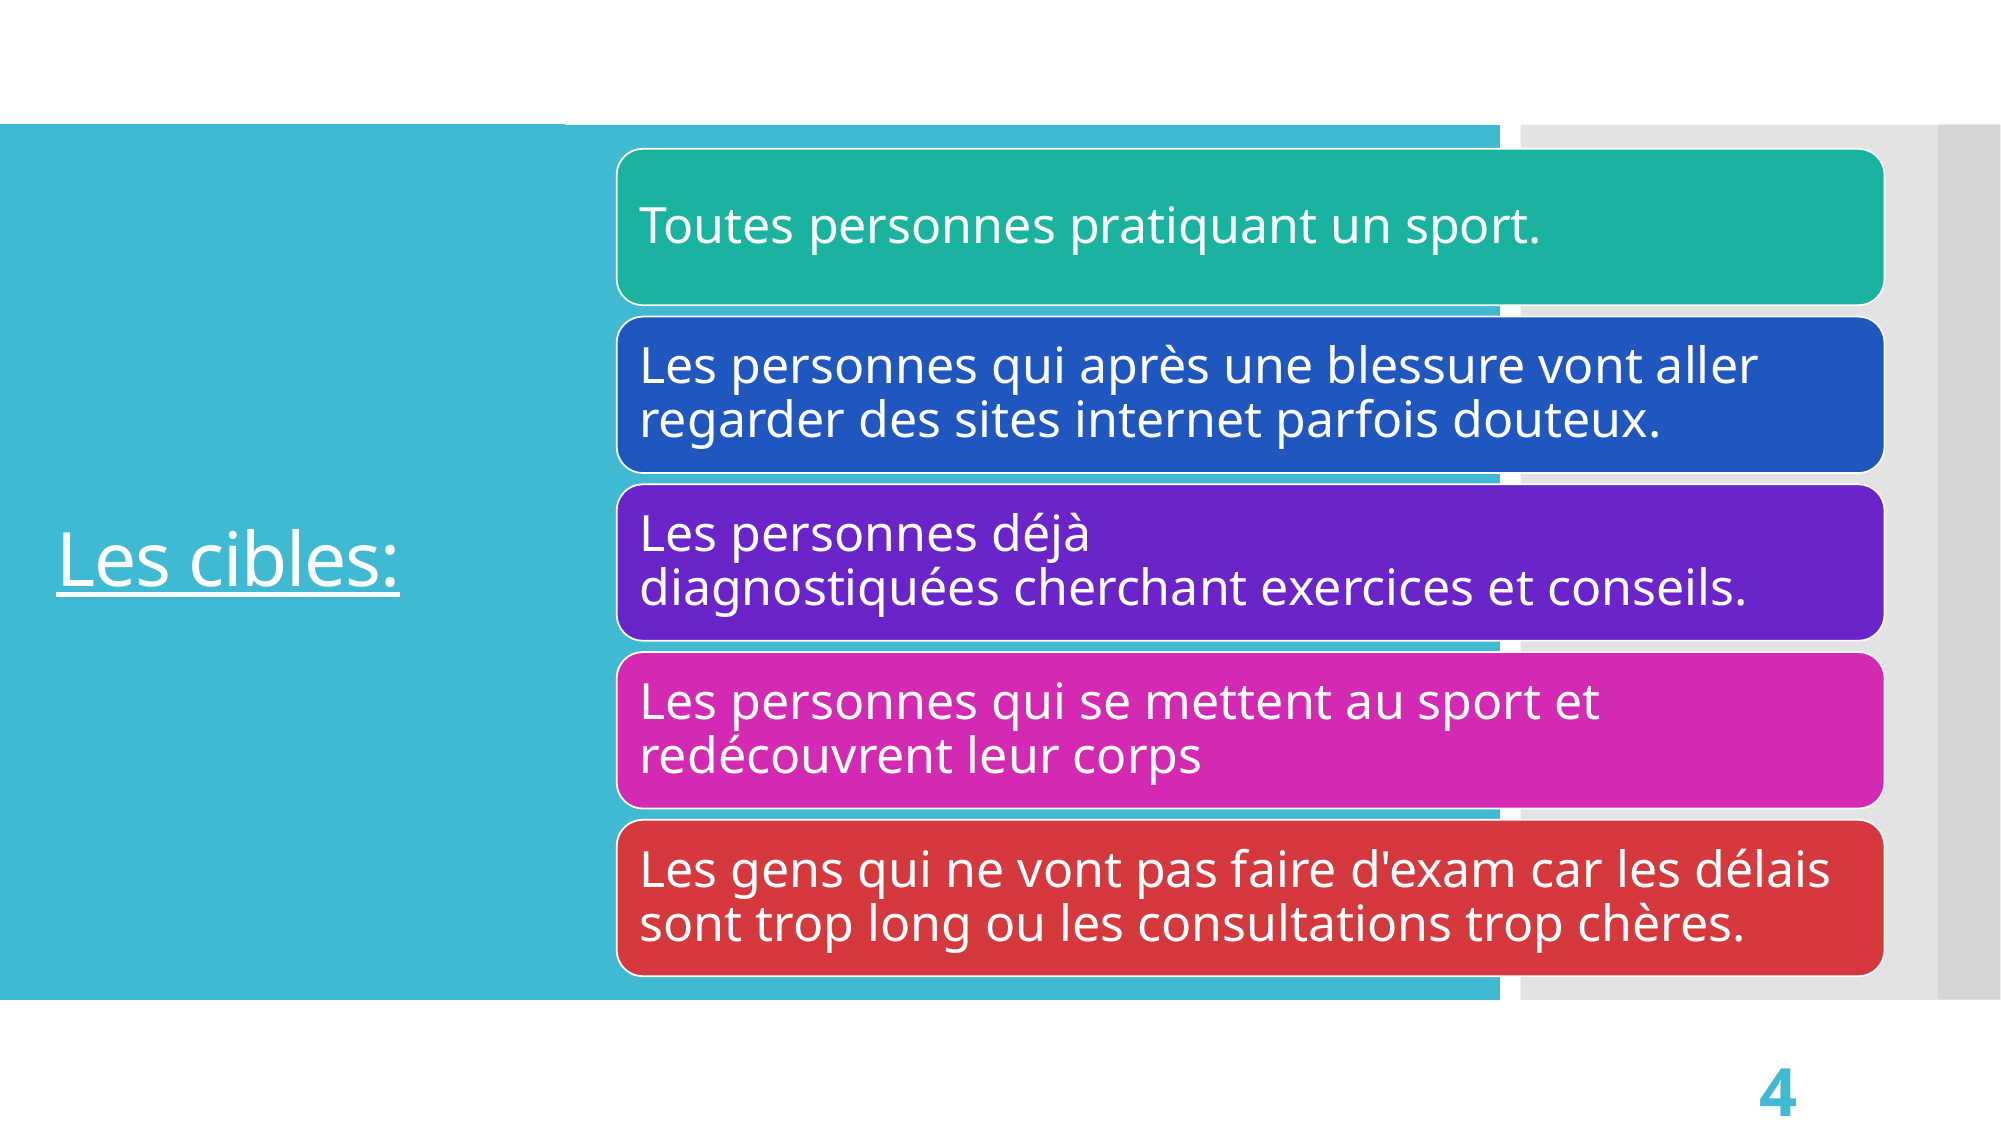

Toutes personnes pratiquant un sport.
Les personnes qui après une blessure vont aller regarder des sites internet parfois douteux.
Les personnes déjà diagnostiquées cherchant exercices et conseils.
Les personnes qui se mettent au sport et redécouvrent leur corps
Les gens qui ne vont pas faire d'exam car les délais sont trop long ou les consultations trop chères.
# Les cibles:
4